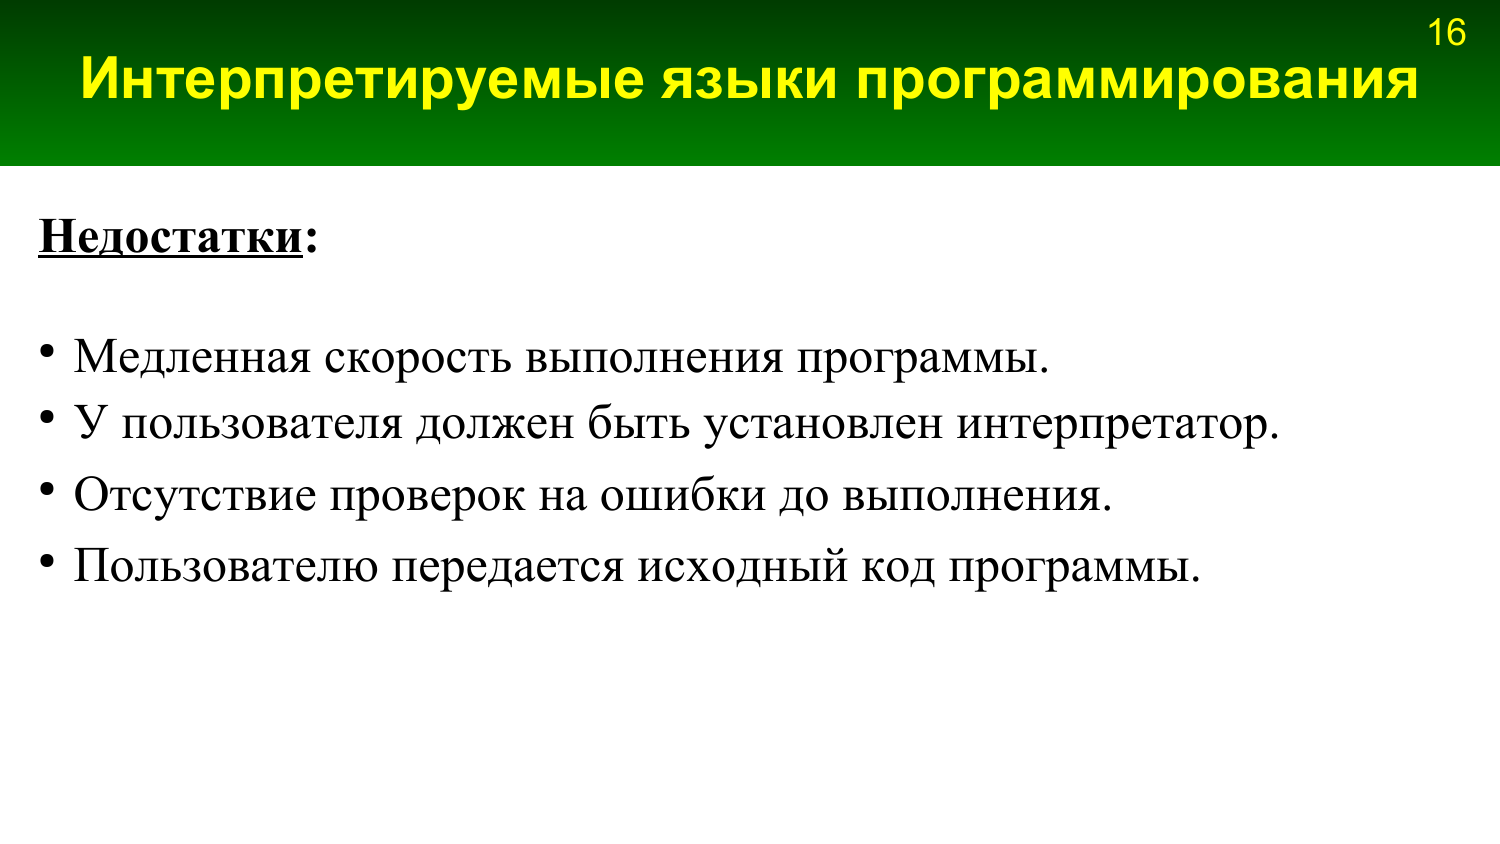

# Интерпретируемые языки программирования
Недостатки:
Медленная скорость выполнения программы.
У пользователя должен быть установлен интерпретатор.
Отсутствие проверок на ошибки до выполнения.
Пользователю передается исходный код программы.